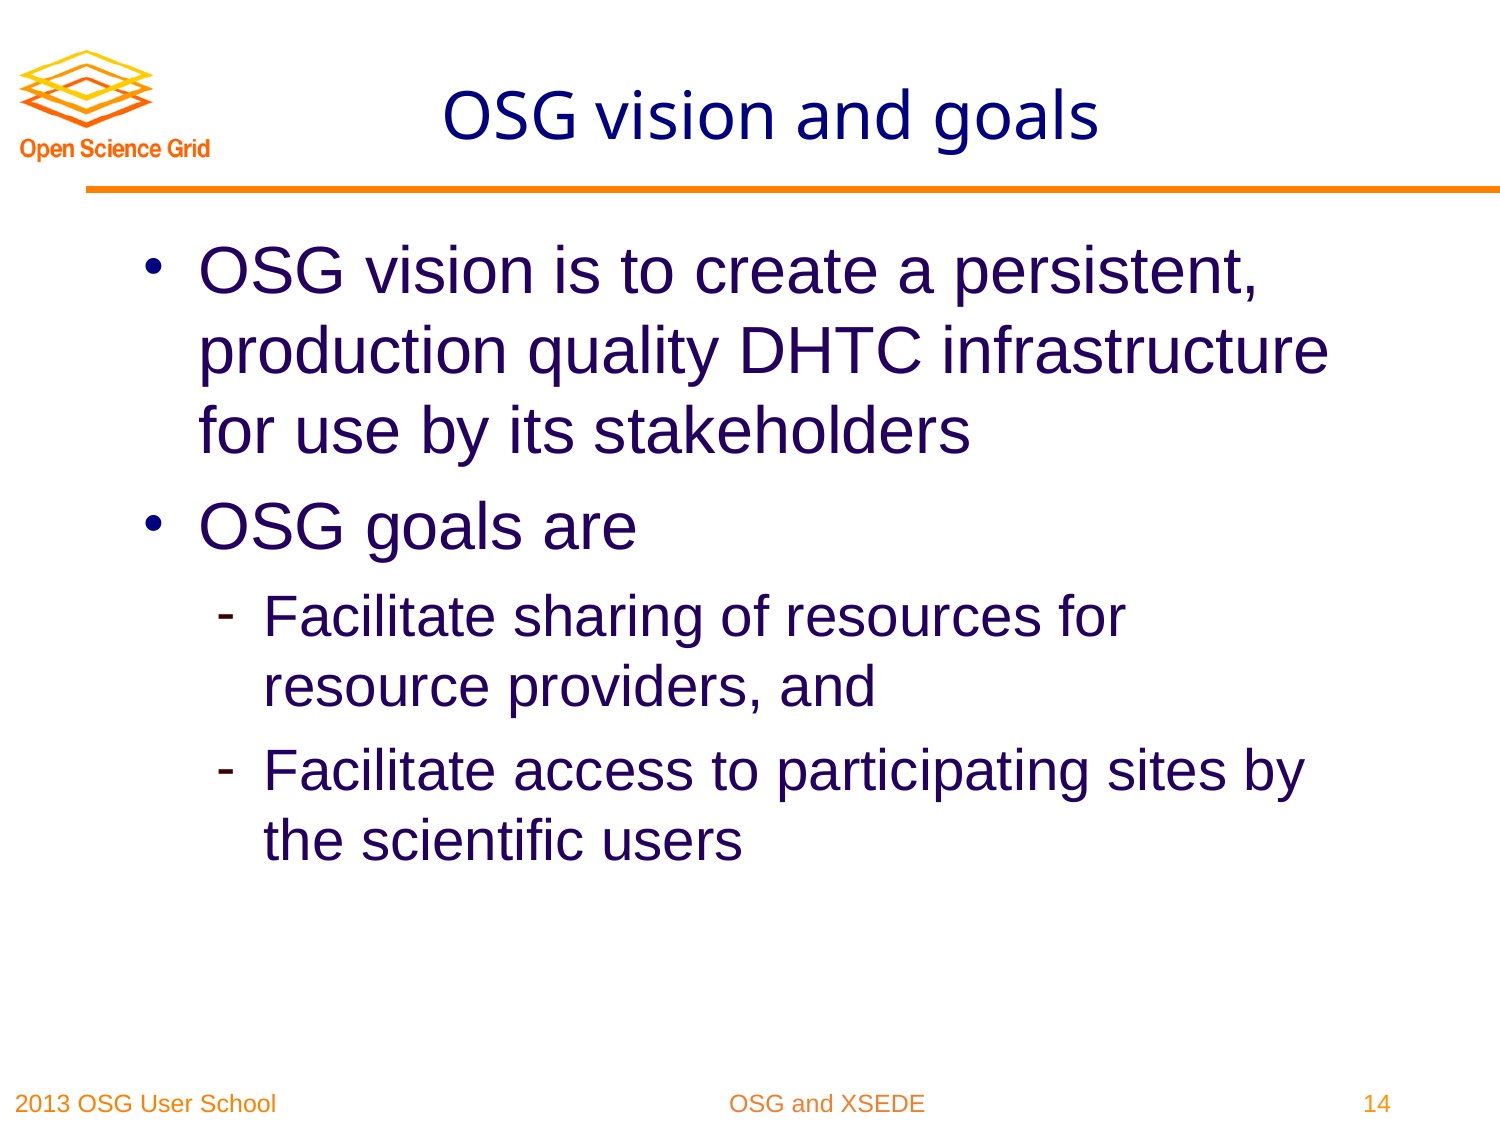

# OSG vision and goals
OSG vision is to create a persistent, production quality DHTC infrastructure for use by its stakeholders
OSG goals are
Facilitate sharing of resources for resource providers, and
Facilitate access to participating sites by the scientific users
14